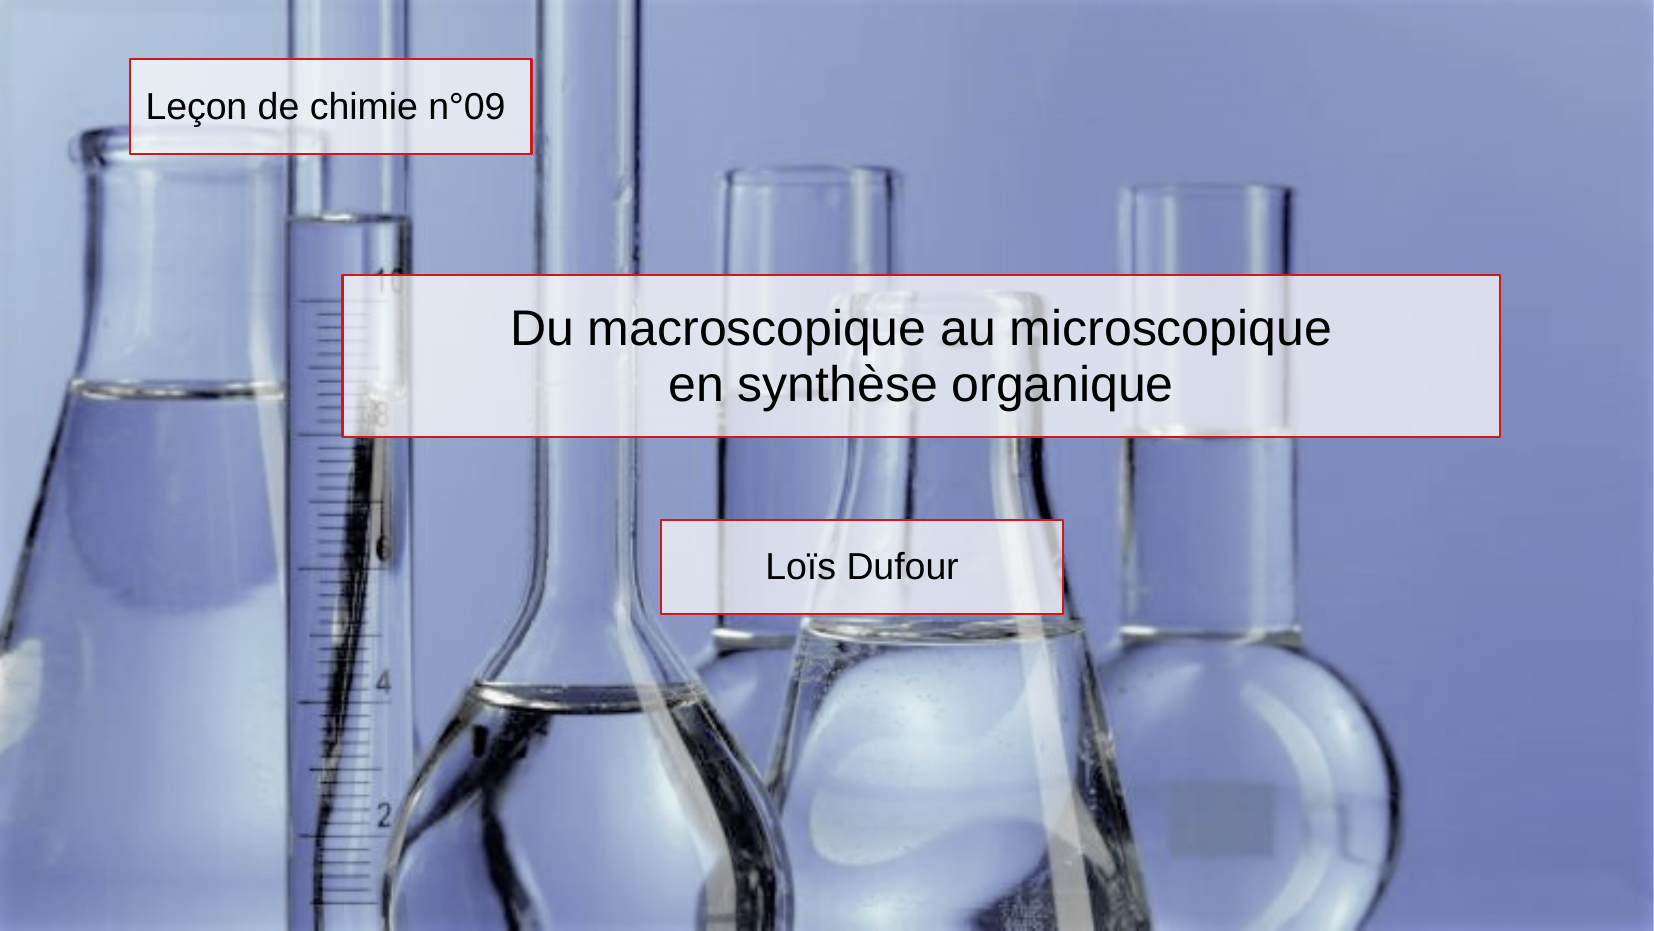

Leçon de chimie n°09
Du macroscopique au microscopique
en synthèse organique
Loïs Dufour